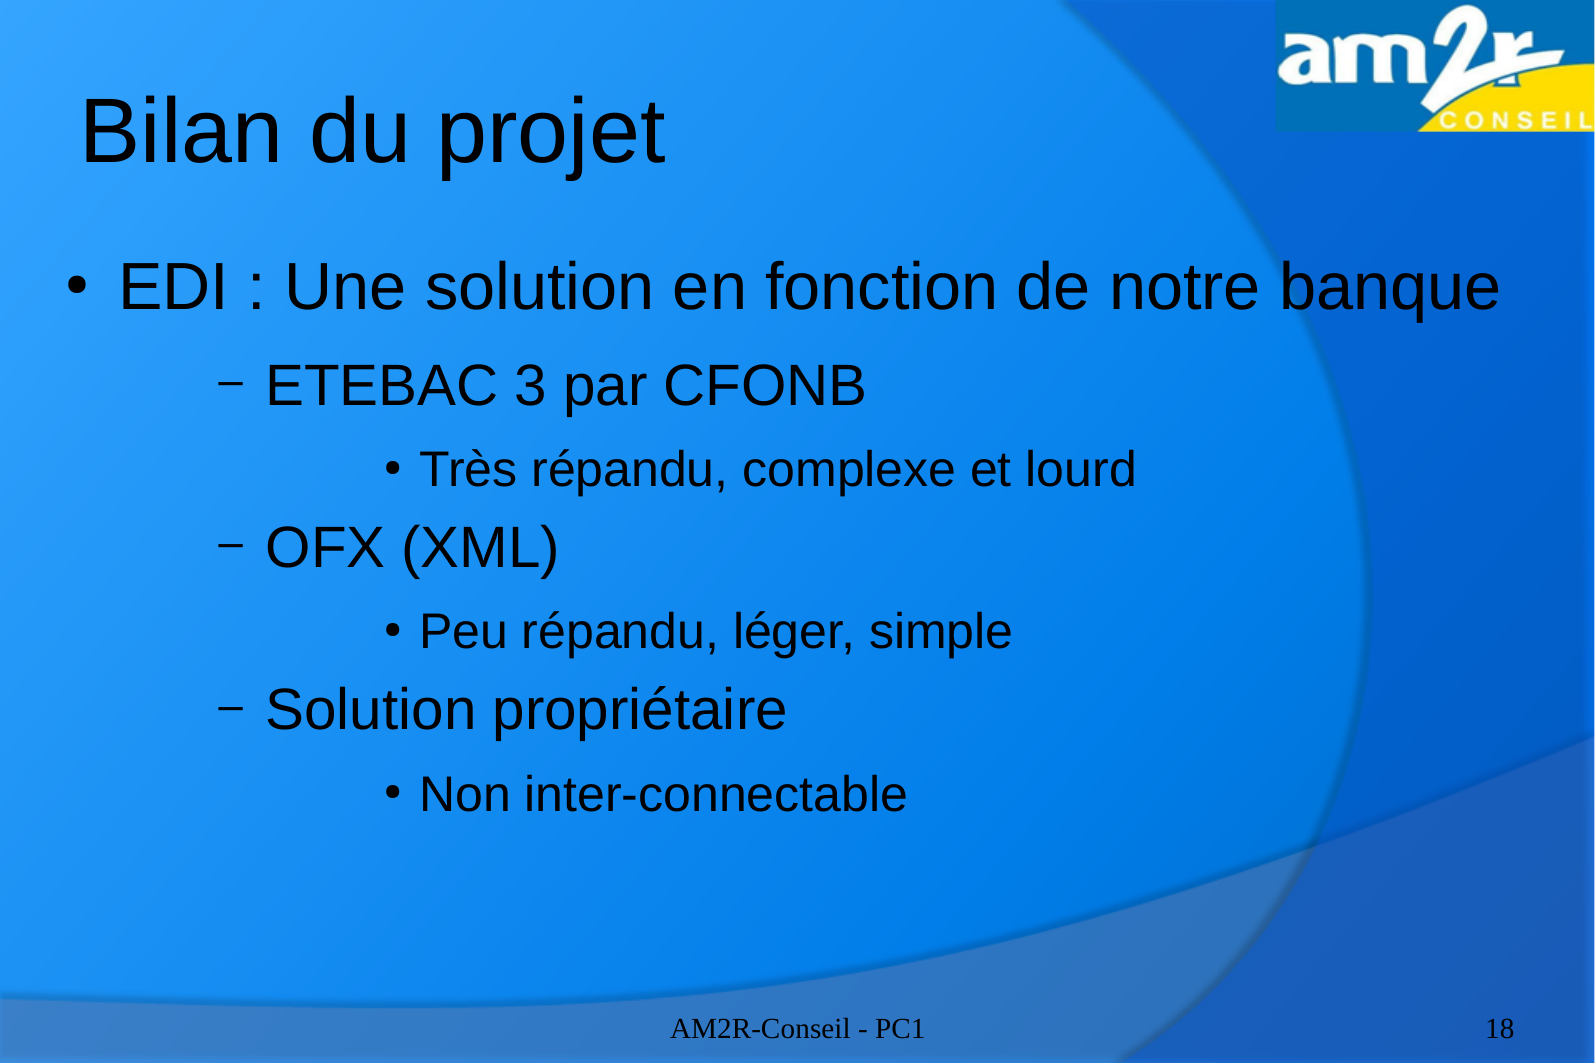

# Bilan du projet
EDI : Une solution en fonction de notre banque
ETEBAC 3 par CFONB
Très répandu, complexe et lourd
OFX (XML)
Peu répandu, léger, simple
Solution propriétaire
Non inter-connectable
AM2R-Conseil - PC1
18